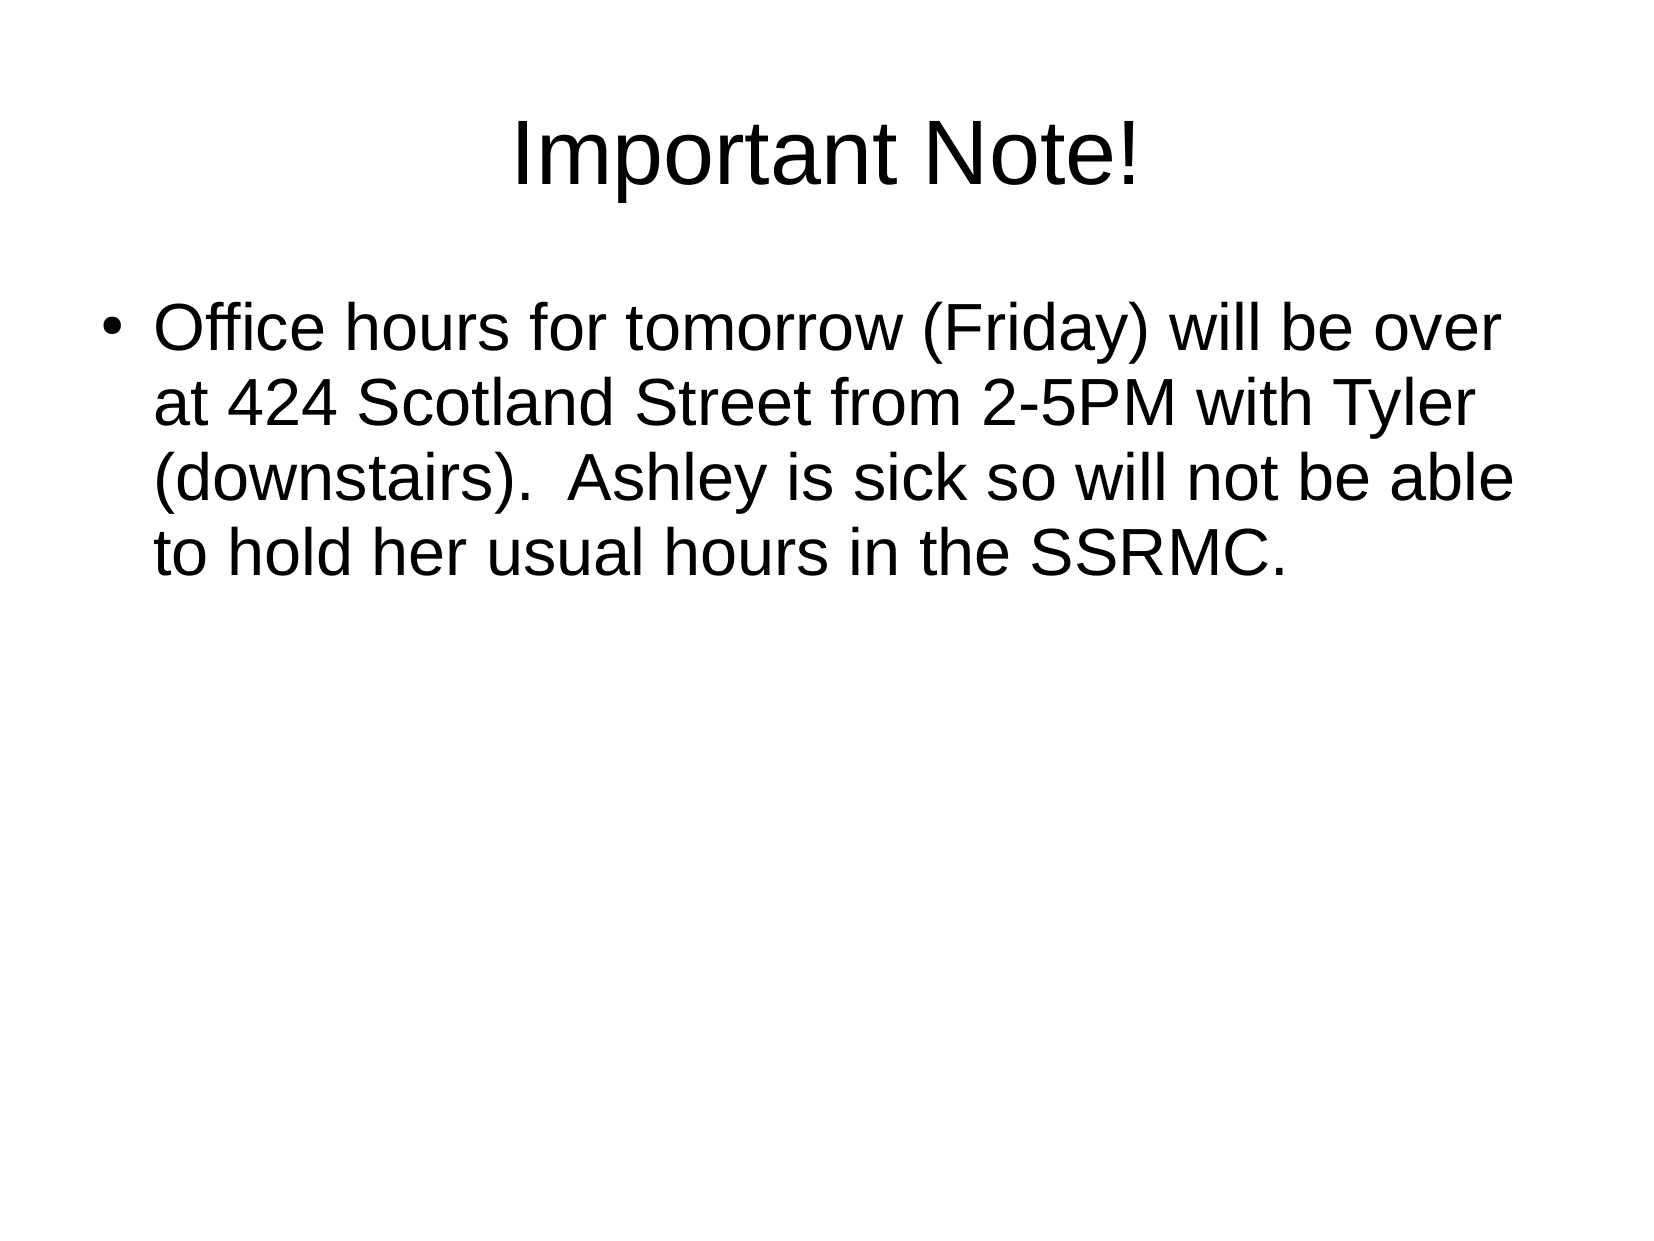

# Important Note!
Office hours for tomorrow (Friday) will be over at 424 Scotland Street from 2-5PM with Tyler (downstairs). Ashley is sick so will not be able to hold her usual hours in the SSRMC.